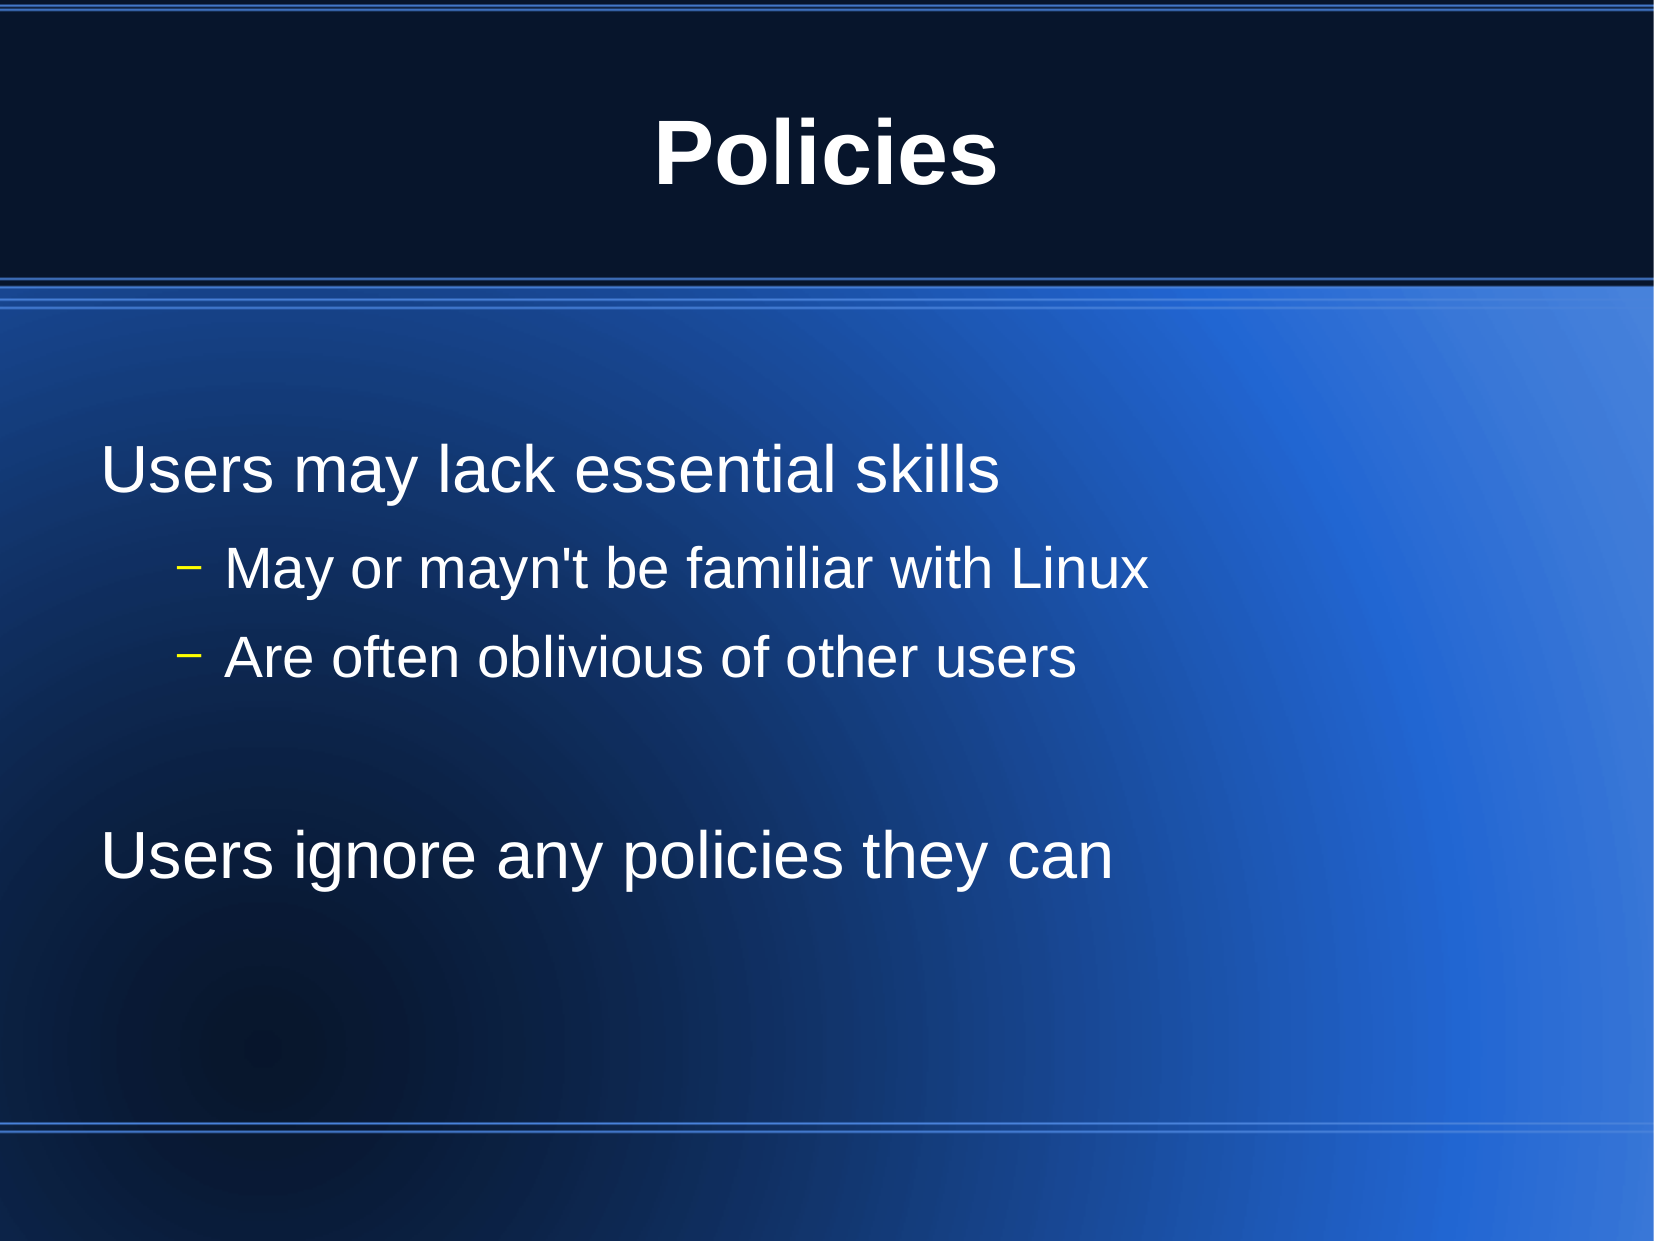

# Policies
Users may lack essential skills
May or mayn't be familiar with Linux
Are often oblivious of other users
Users ignore any policies they can